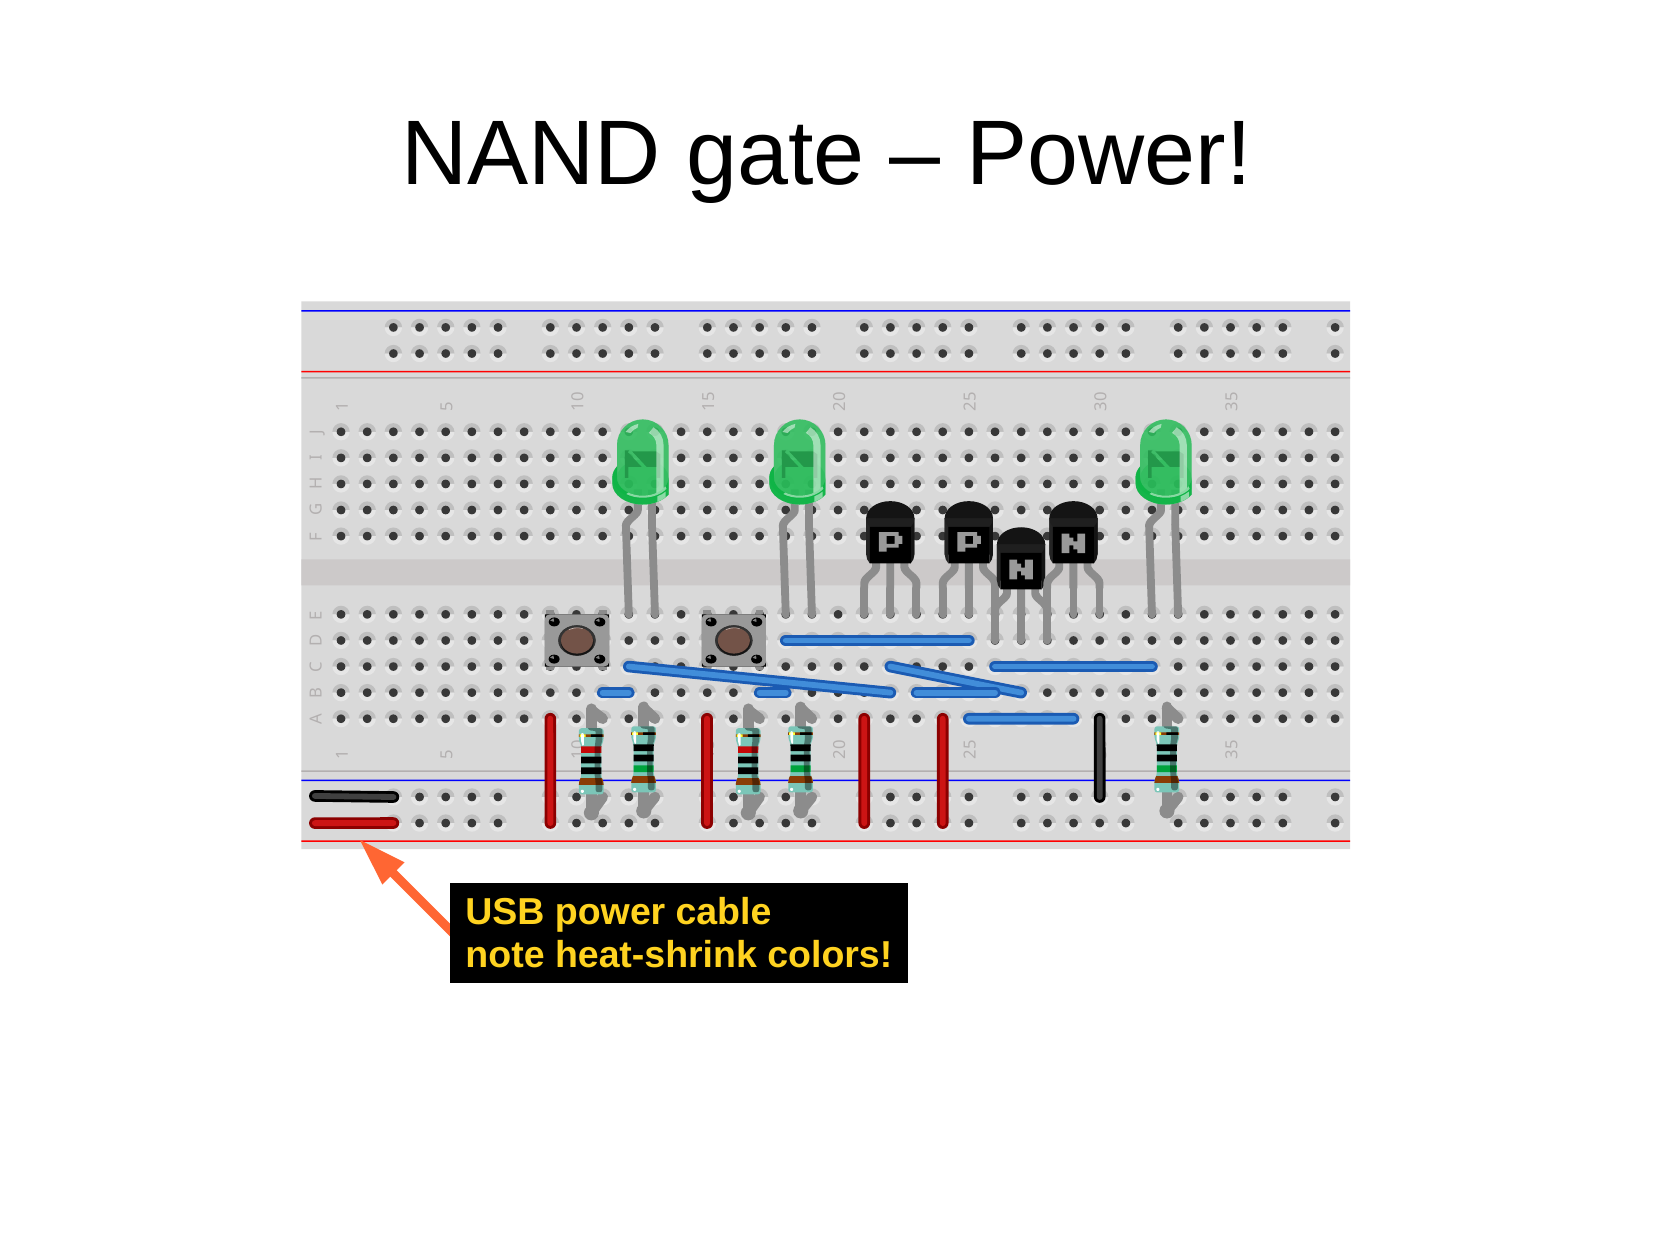

# NAND gate – Power!
USB power cable
note heat-shrink colors!